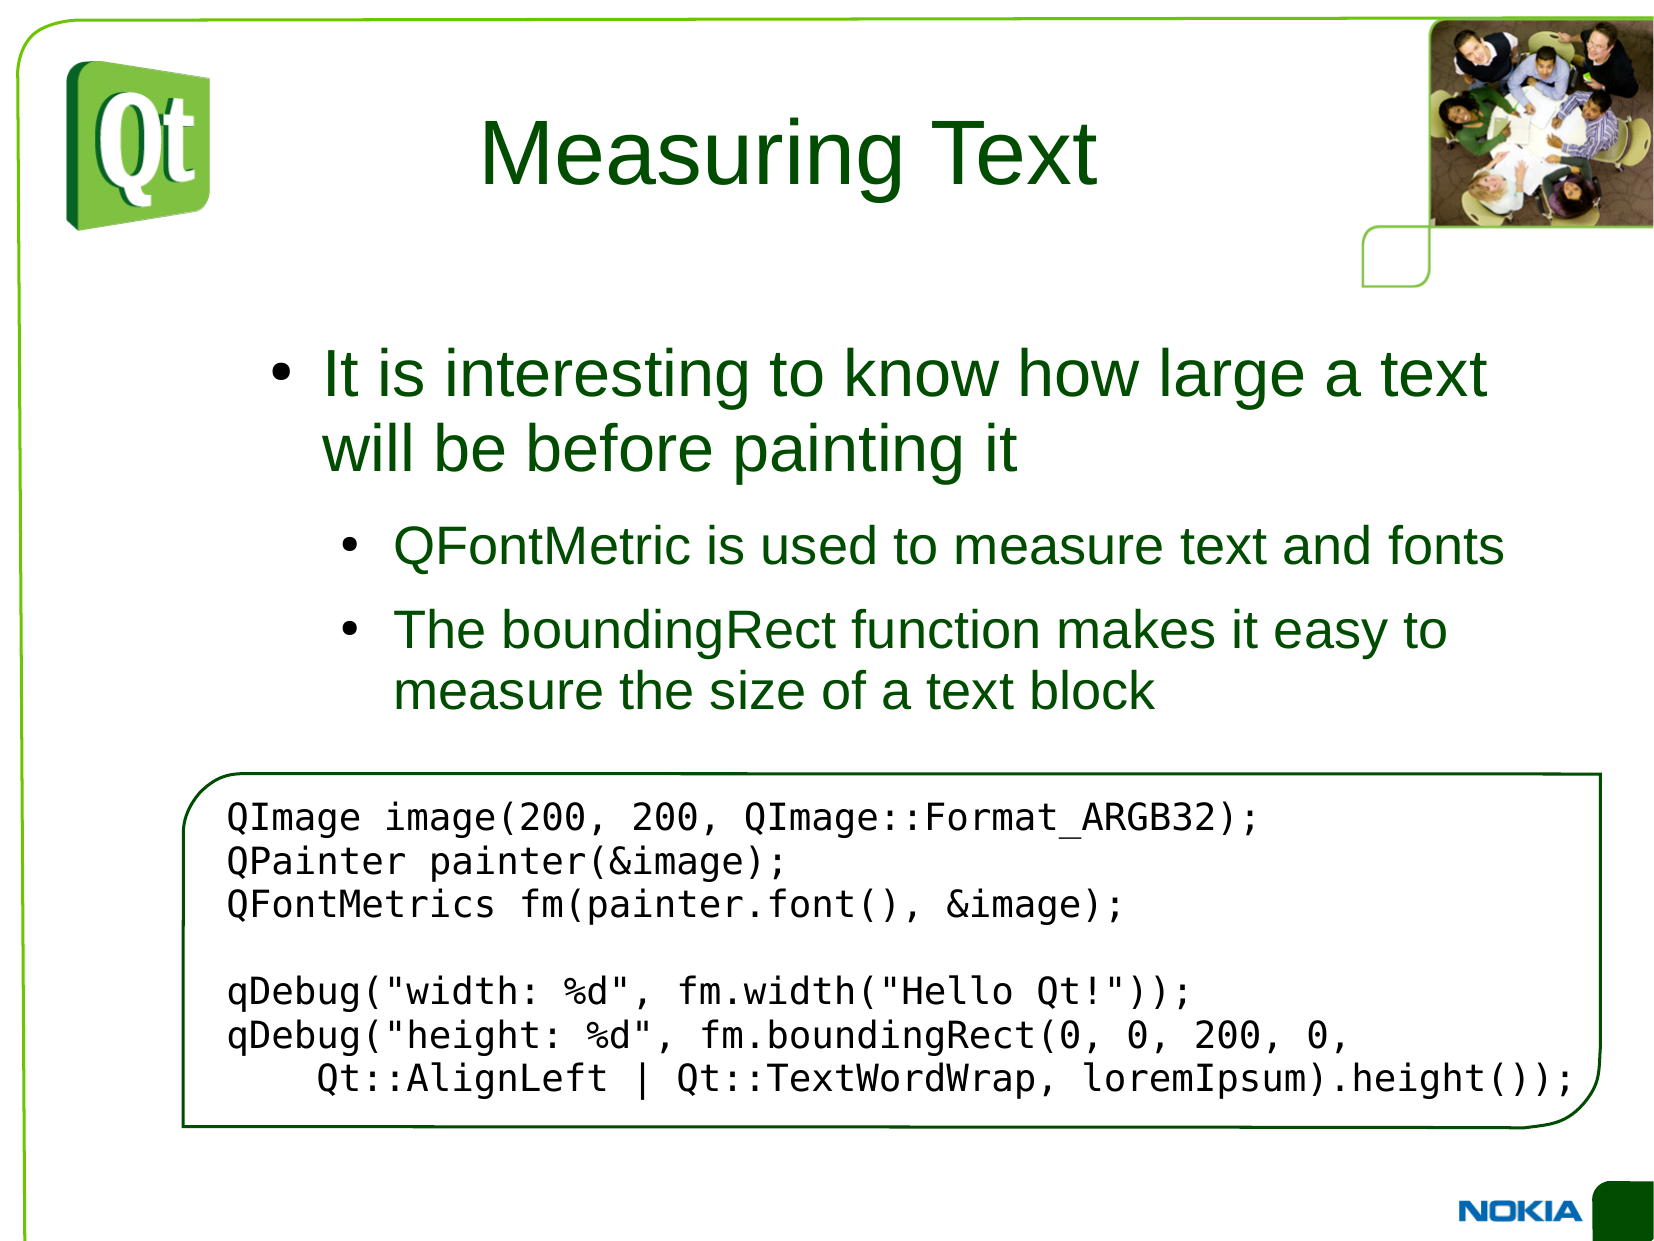

# Measuring Text
It is interesting to know how large a text will be before painting it
QFontMetric is used to measure text and fonts
The boundingRect function makes it easy to measure the size of a text block
QImage image(200, 200, QImage::Format_ARGB32);
QPainter painter(&image);
QFontMetrics fm(painter.font(), &image);
qDebug("width: %d", fm.width("Hello Qt!"));
qDebug("height: %d", fm.boundingRect(0, 0, 200, 0,
 Qt::AlignLeft | Qt::TextWordWrap, loremIpsum).height());